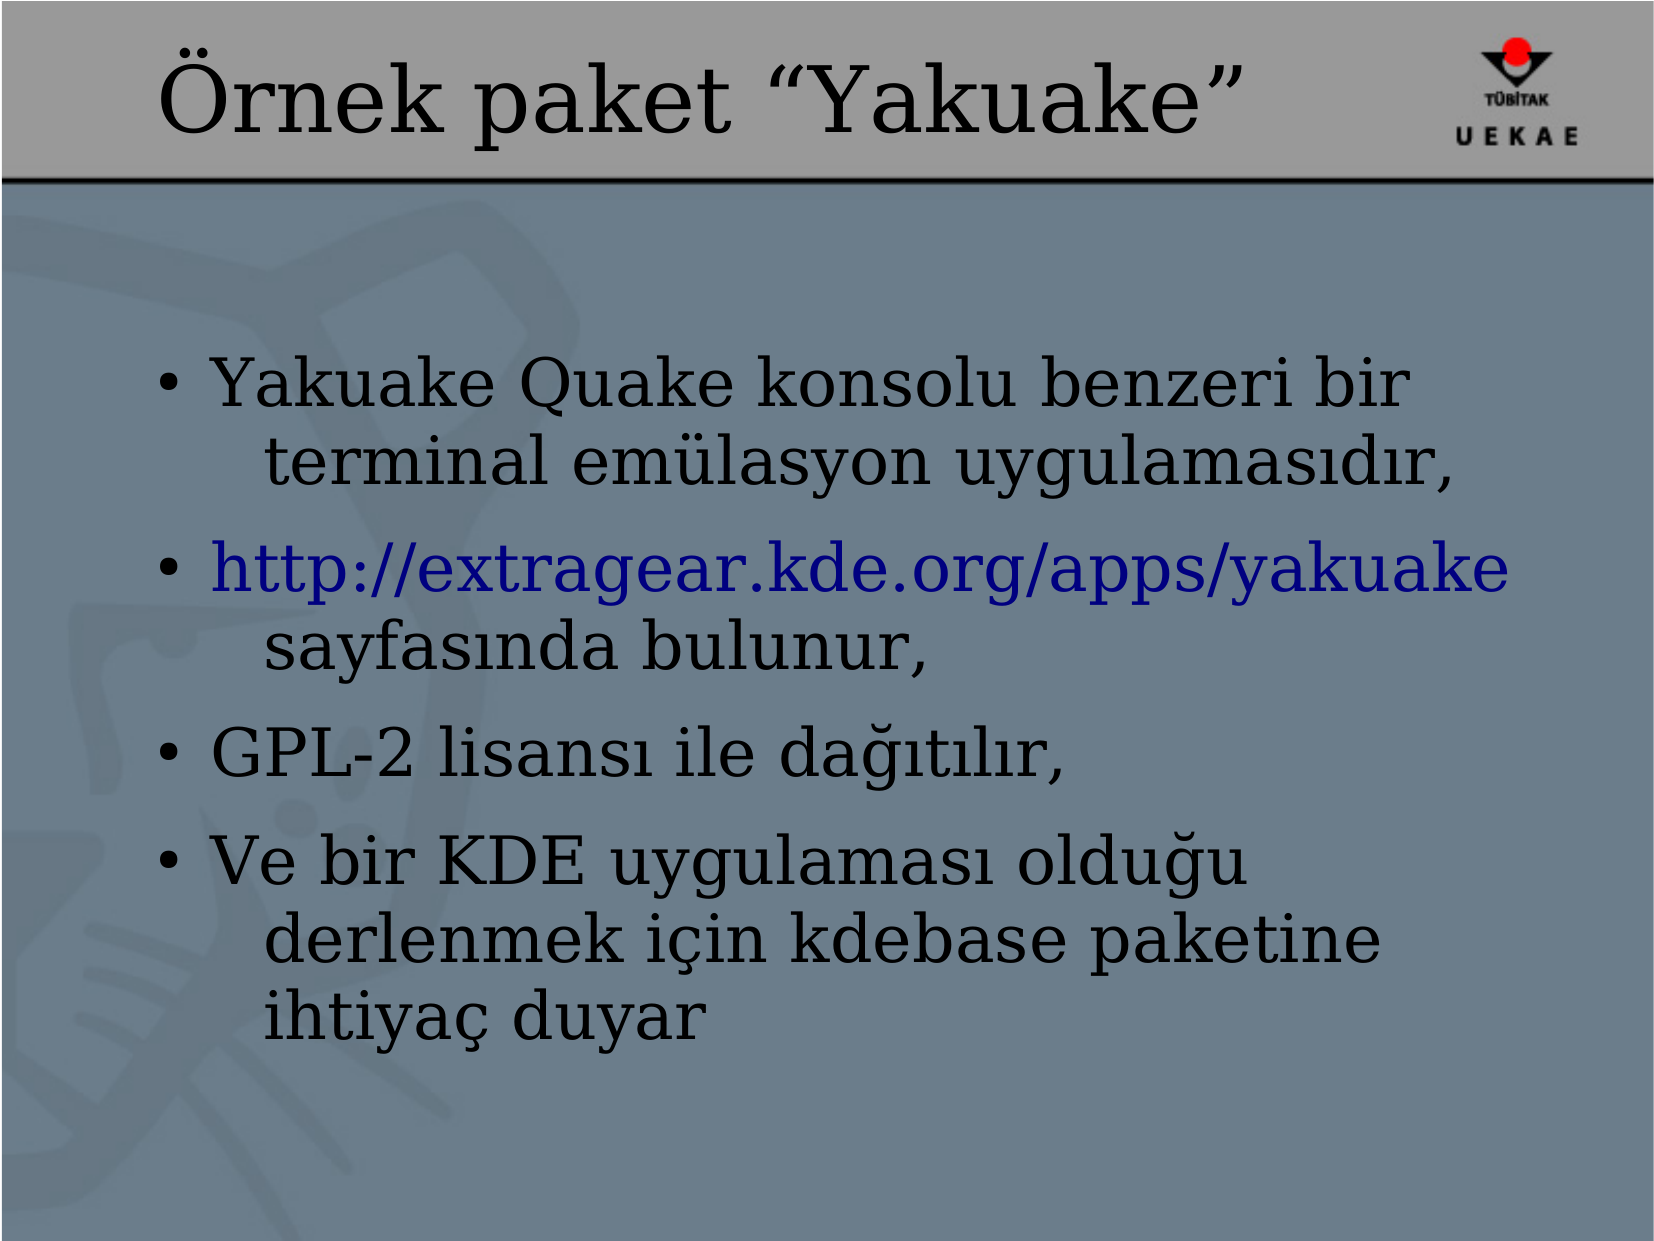

# Örnek paket “Yakuake”
Yakuake Quake konsolu benzeri bir terminal emülasyon uygulamasıdır,
http://extragear.kde.org/apps/yakuake sayfasında bulunur,
GPL-2 lisansı ile dağıtılır,
Ve bir KDE uygulaması olduğu derlenmek için kdebase paketine ihtiyaç duyar